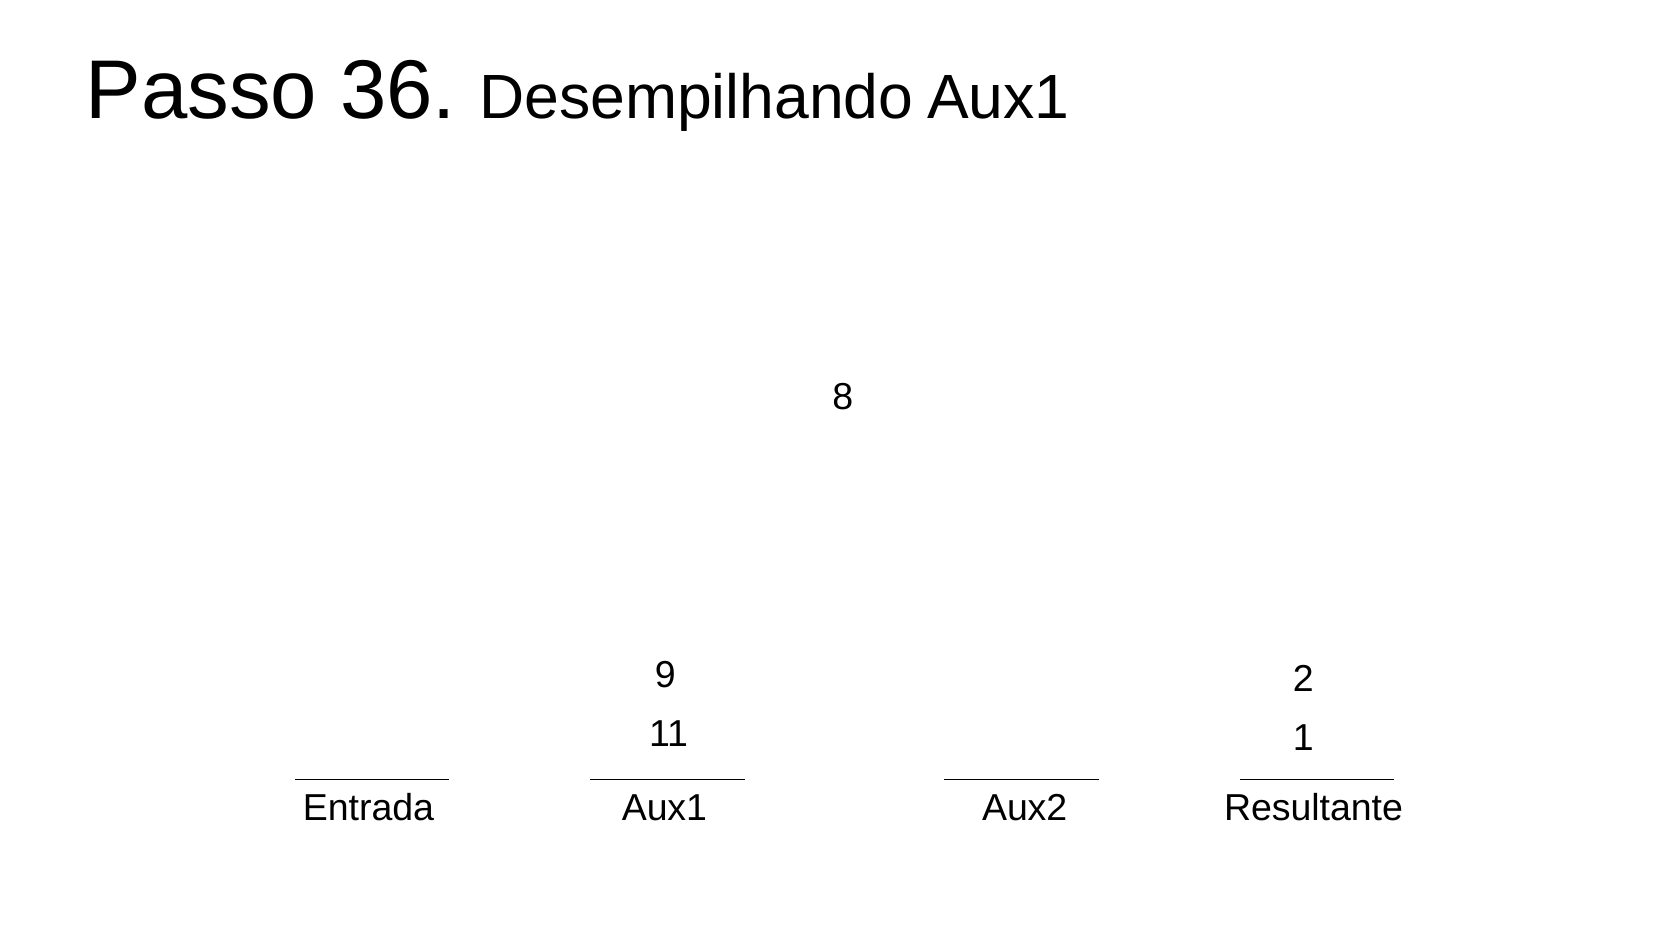

Passo 36. Desempilhando Aux1
8
9
2
11
1
Entrada
Aux1
Aux2
Resultante